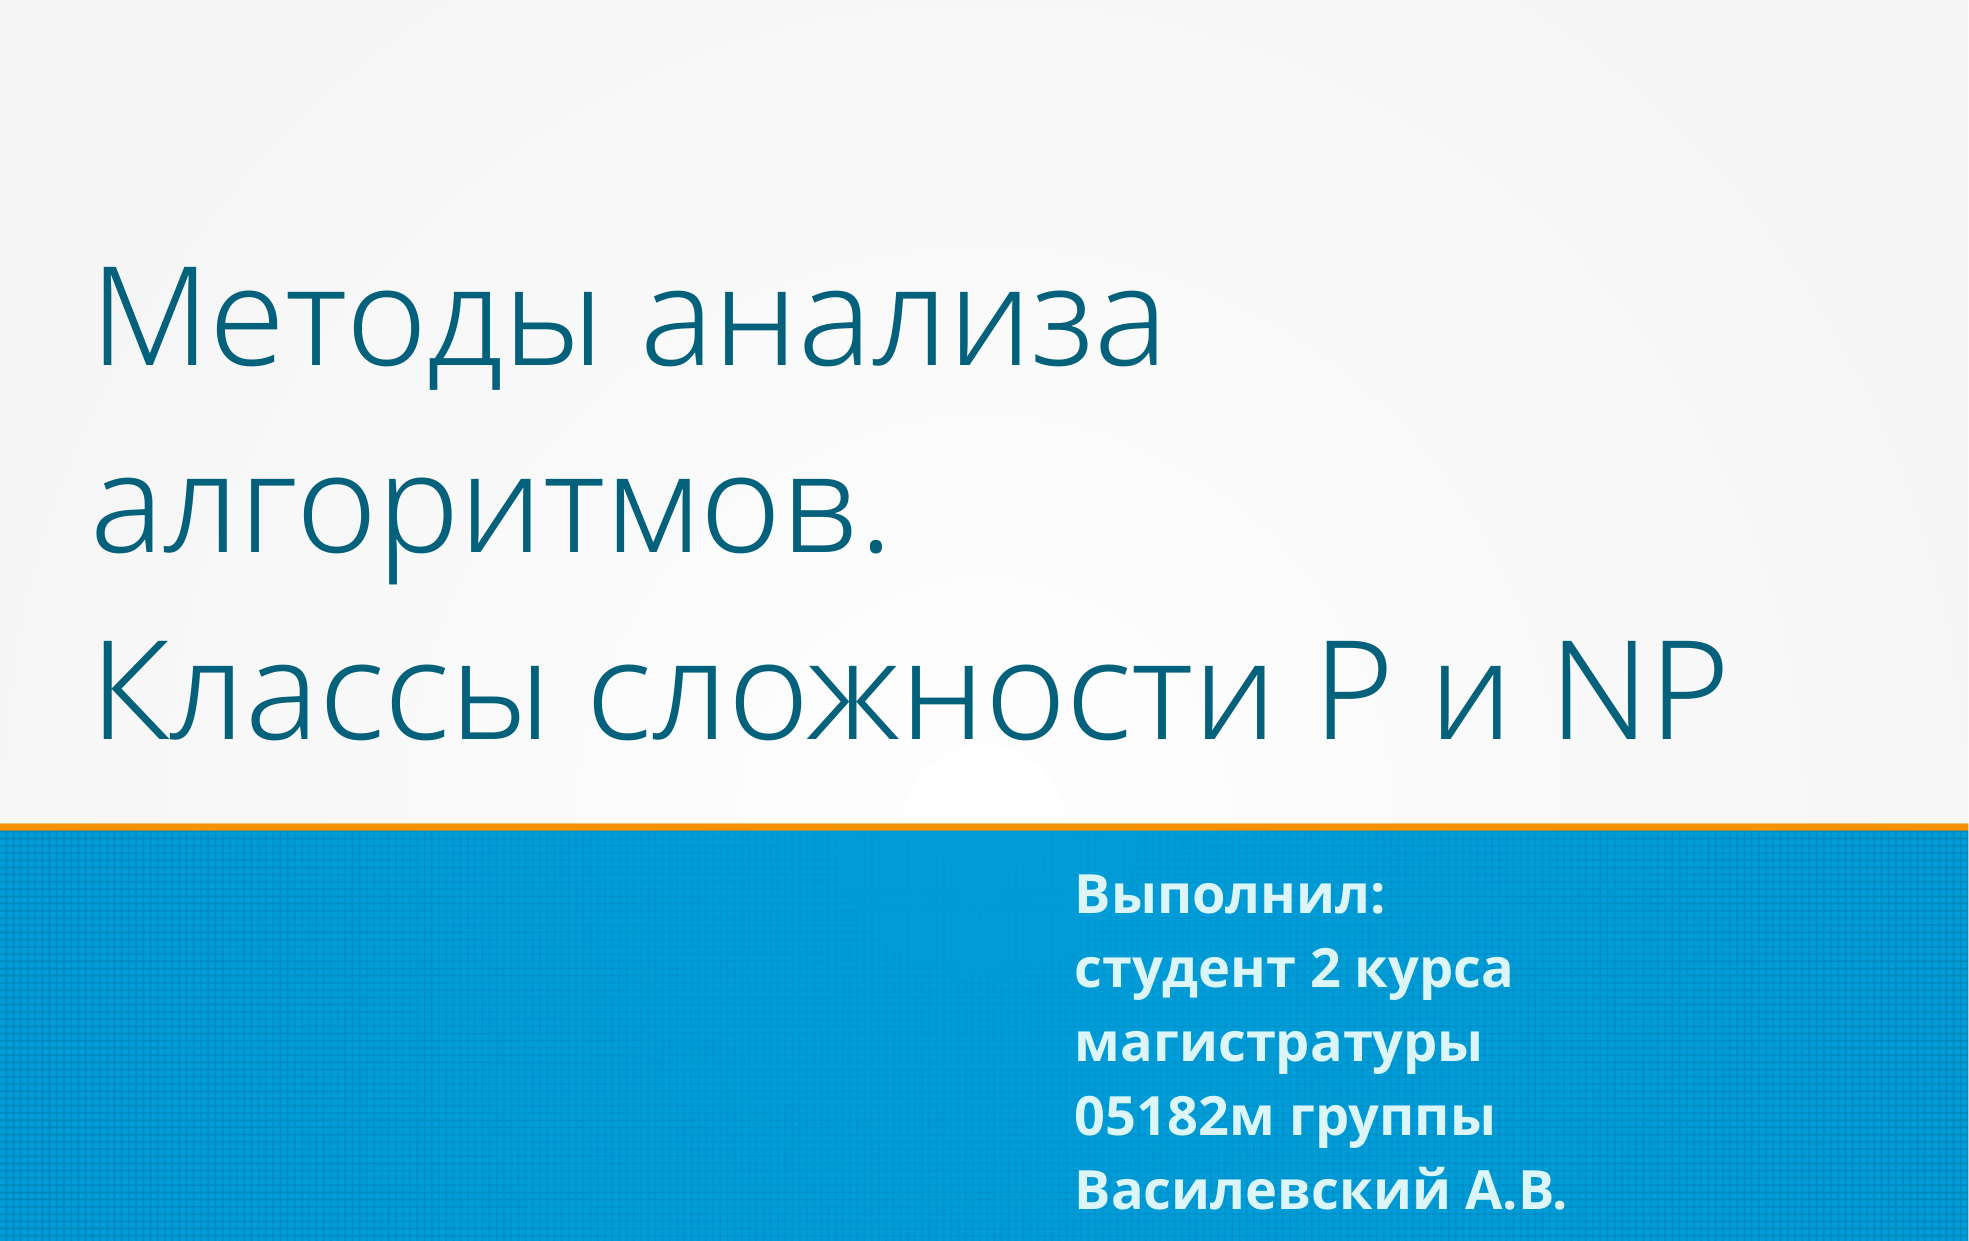

# Методы анализа алгоритмов. Классы сложности P и NP
Выполнил:
студент 2 курса магистратуры
05182м группы
Василевский А.В.